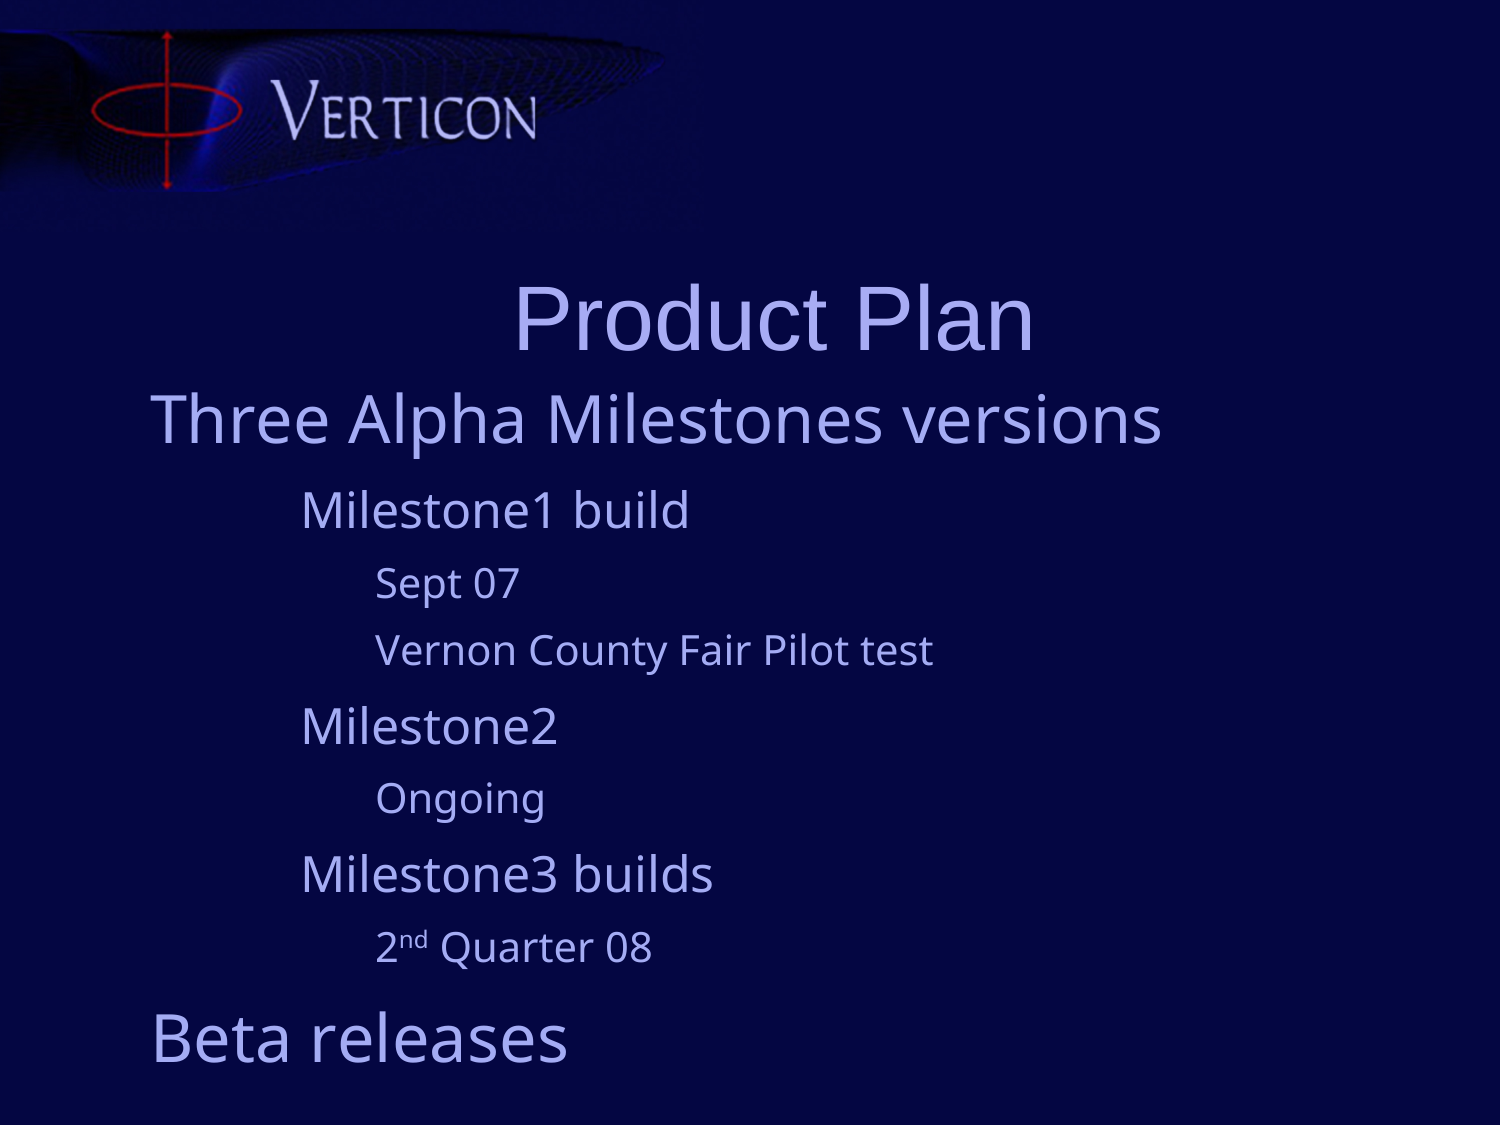

# Product Plan
Three Alpha Milestones versions
Milestone1 build
Sept 07
Vernon County Fair Pilot test
Milestone2
Ongoing
Milestone3 builds
2nd Quarter 08
Beta releases